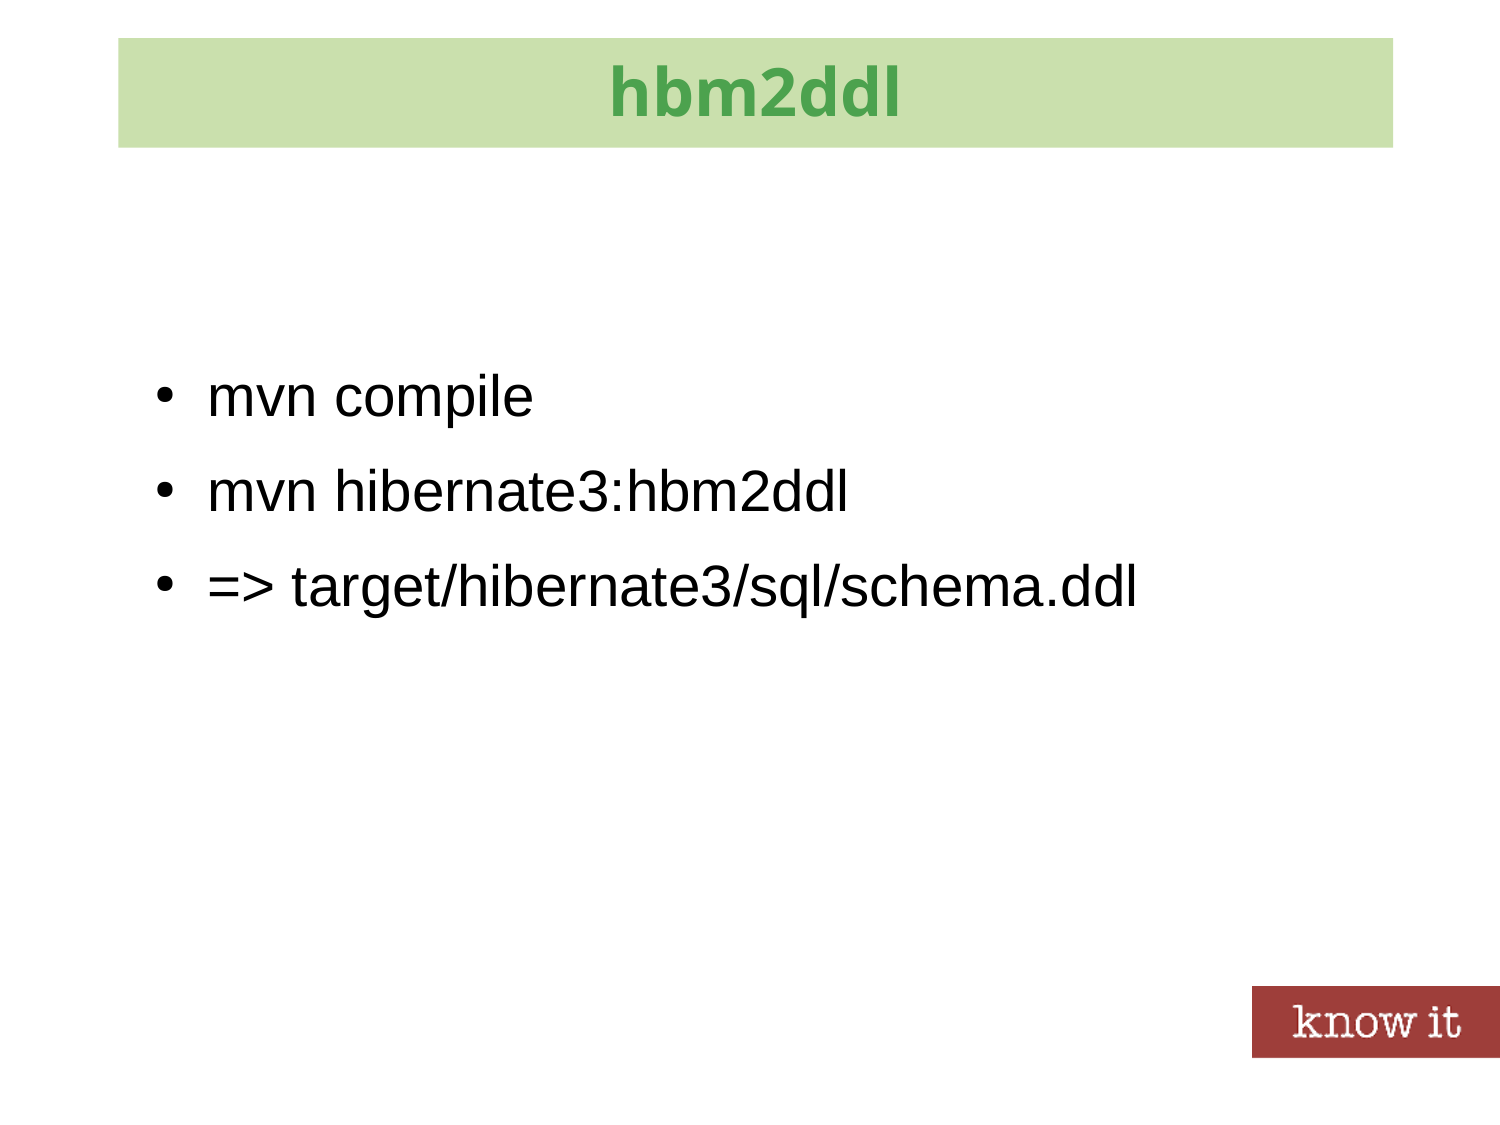

hbm2ddl
# mvn compile
mvn hibernate3:hbm2ddl
=> target/hibernate3/sql/schema.ddl